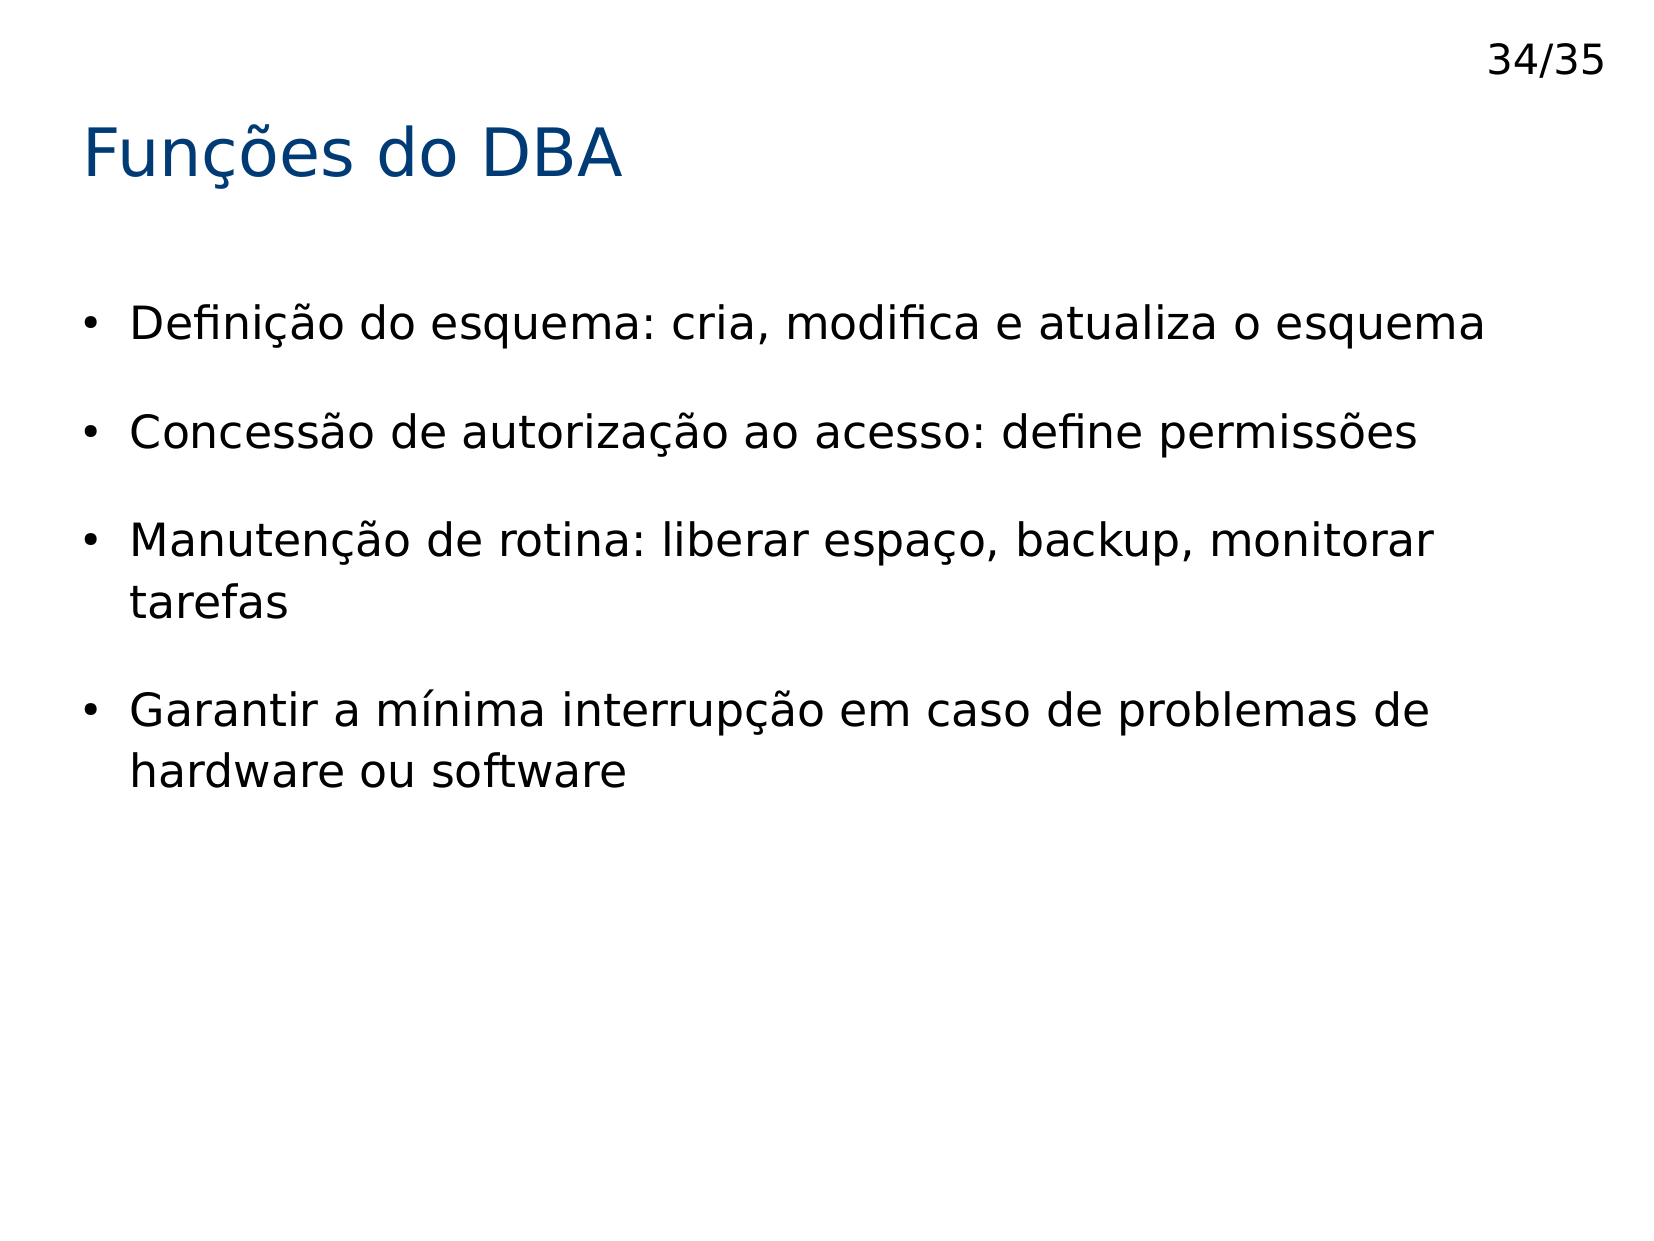

34
# Funções do DBA
Definição do esquema: cria, modifica e atualiza o esquema
Concessão de autorização ao acesso: define permissões
Manutenção de rotina: liberar espaço, backup, monitorar tarefas
Garantir a mínima interrupção em caso de problemas de hardware ou software